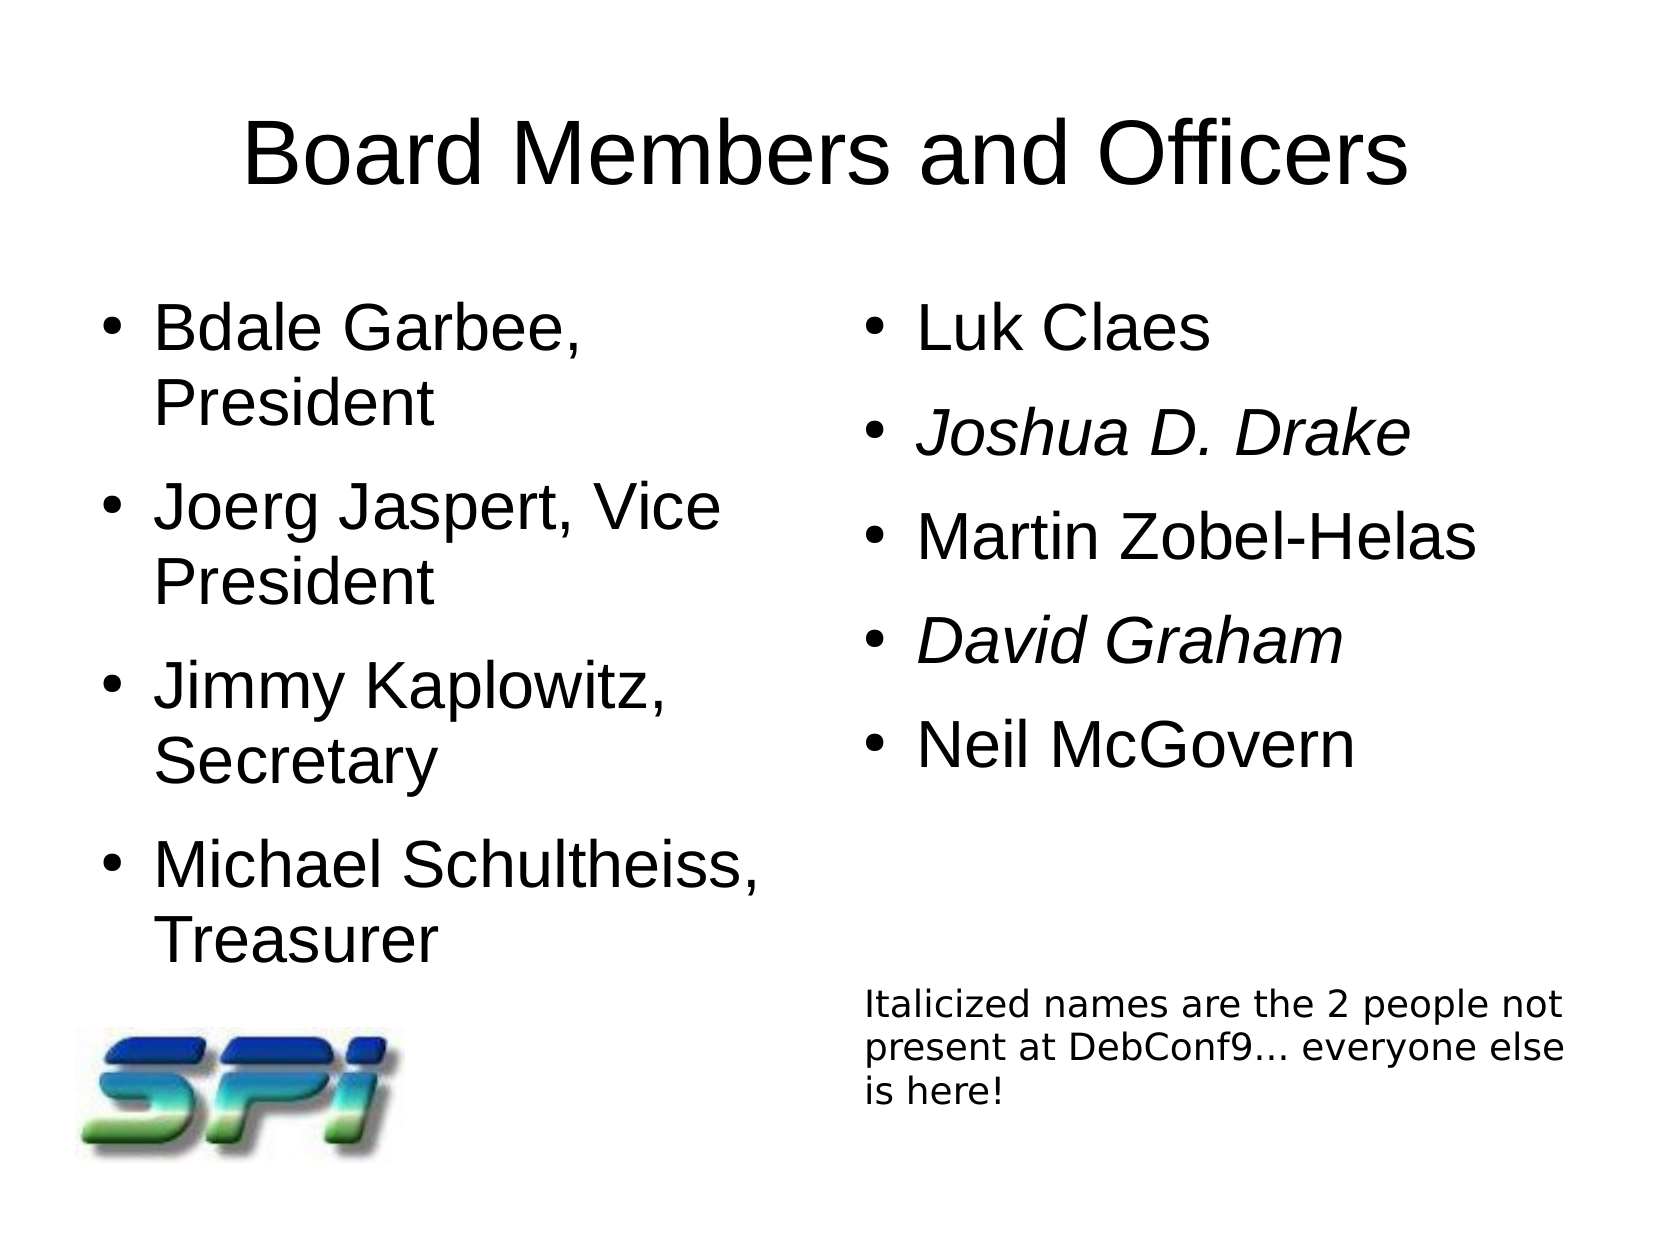

# Board Members and Officers
Bdale Garbee, President
Joerg Jaspert, Vice President
Jimmy Kaplowitz, Secretary
Michael Schultheiss, Treasurer
Luk Claes
Joshua D. Drake
Martin Zobel-Helas
David Graham
Neil McGovern
Italicized names are the 2 people not
present at DebConf9... everyone else
is here!